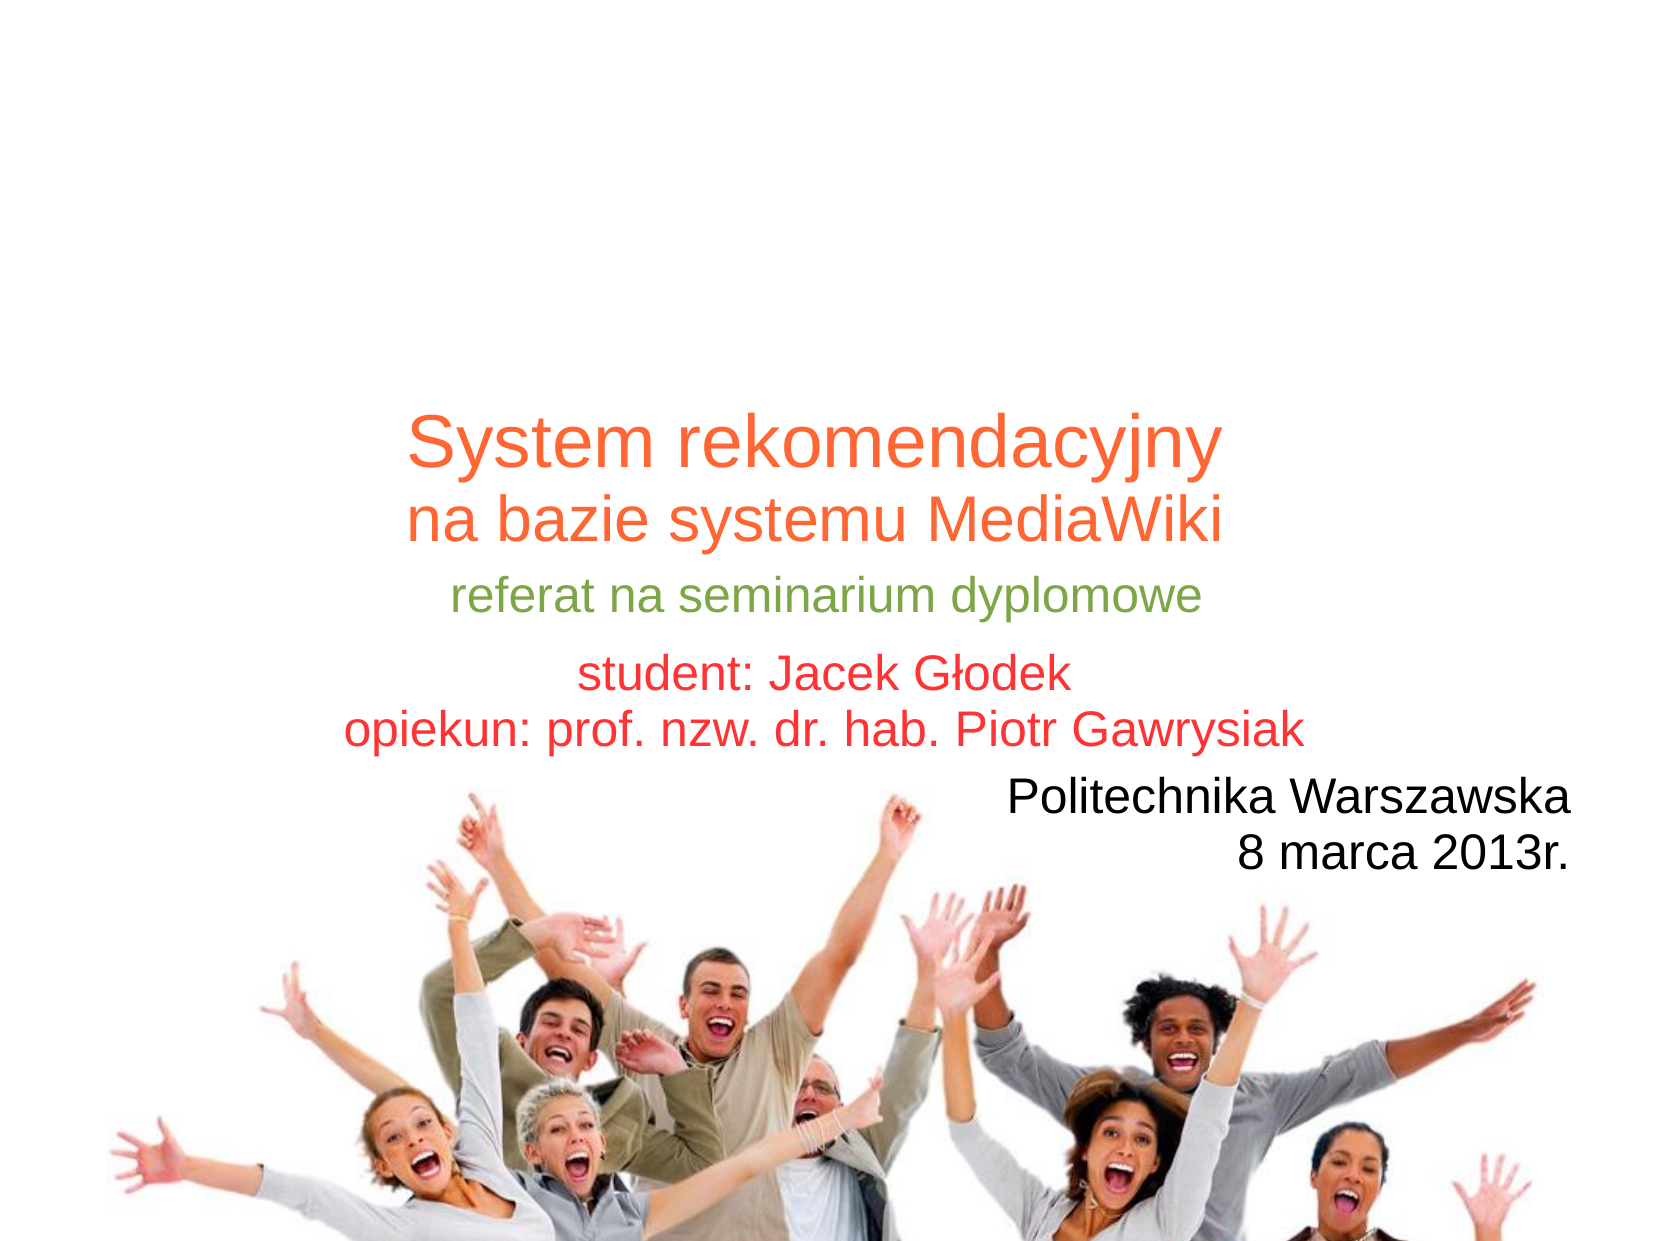

# System rekomendacyjny
na bazie systemu MediaWiki
referat na seminarium dyplomowe
student: Jacek Głodek
opiekun: prof. nzw. dr. hab. Piotr Gawrysiak
Politechnika Warszawska
8 marca 2013r.